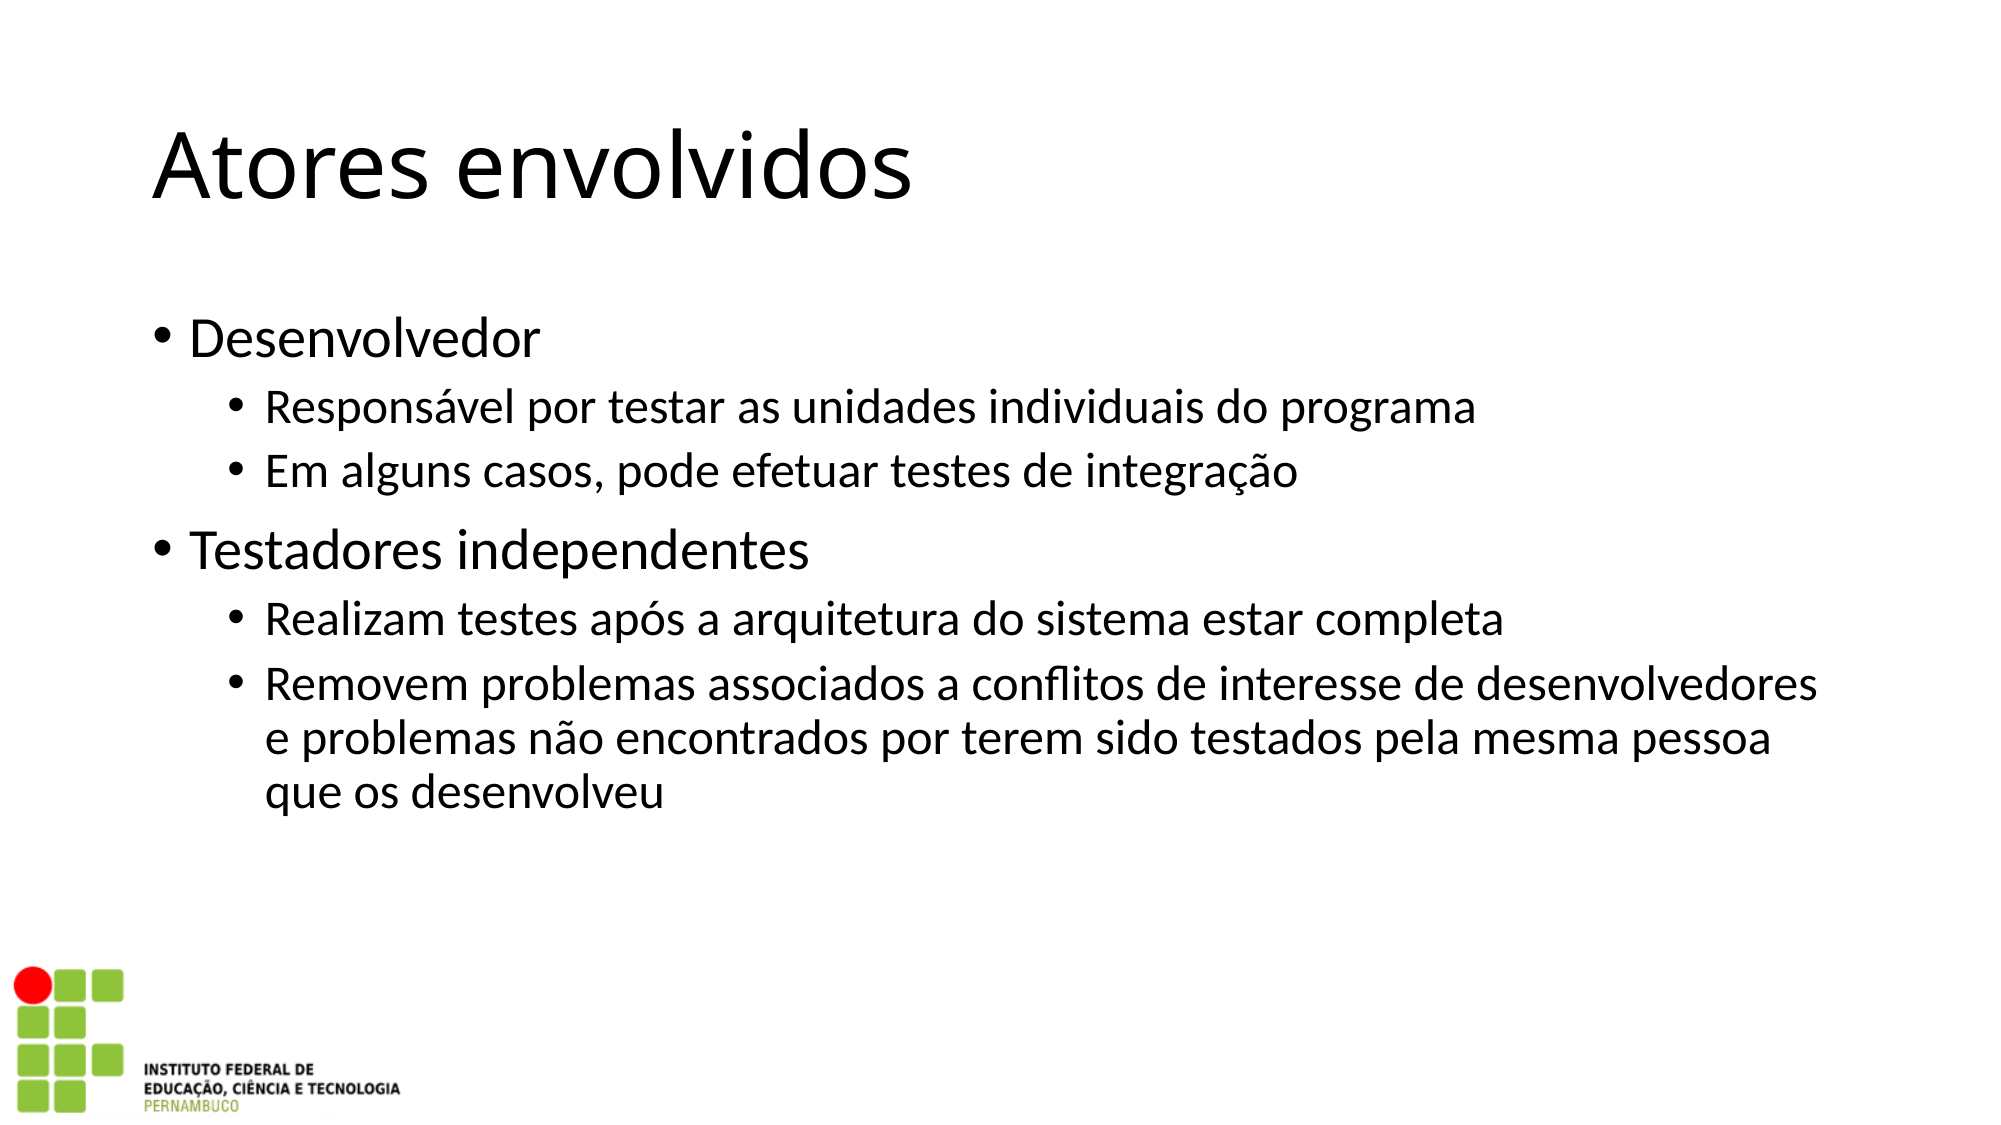

# Atores envolvidos
Desenvolvedor
Responsável por testar as unidades individuais do programa
Em alguns casos, pode efetuar testes de integração
Testadores independentes
Realizam testes após a arquitetura do sistema estar completa
Removem problemas associados a conflitos de interesse de desenvolvedores e problemas não encontrados por terem sido testados pela mesma pessoa que os desenvolveu